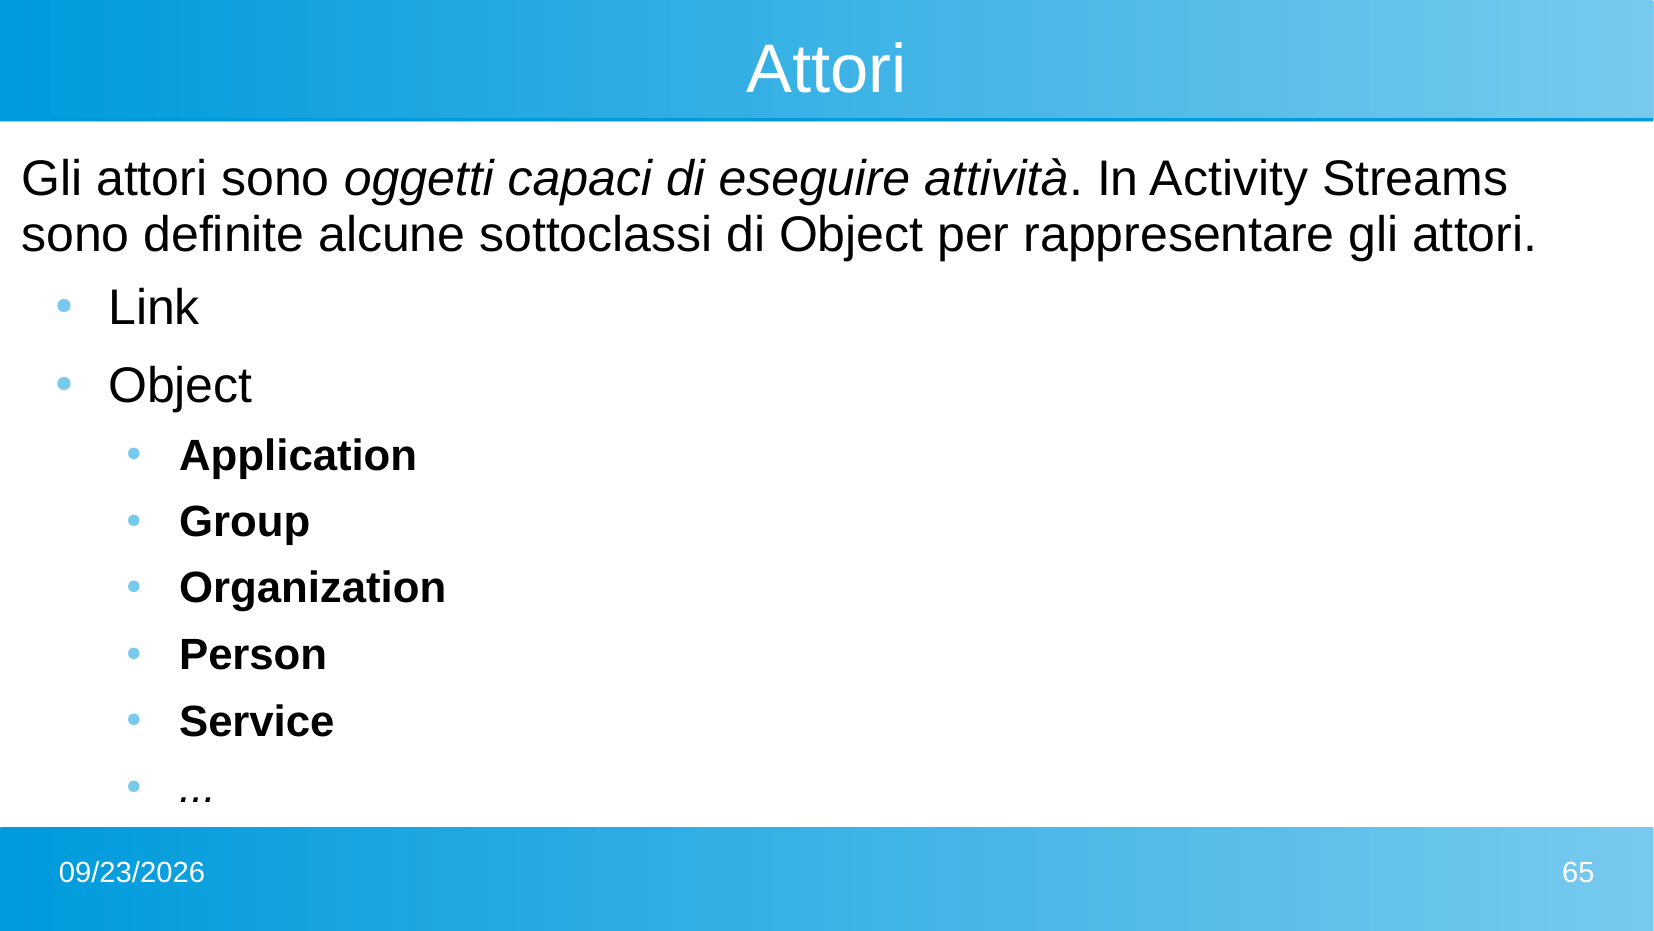

# Attori
Gli attori sono oggetti capaci di eseguire attività. In Activity Streams sono definite alcune sottoclassi di Object per rappresentare gli attori.
Link
Object
Application
Group
Organization
Person
Service
...
65